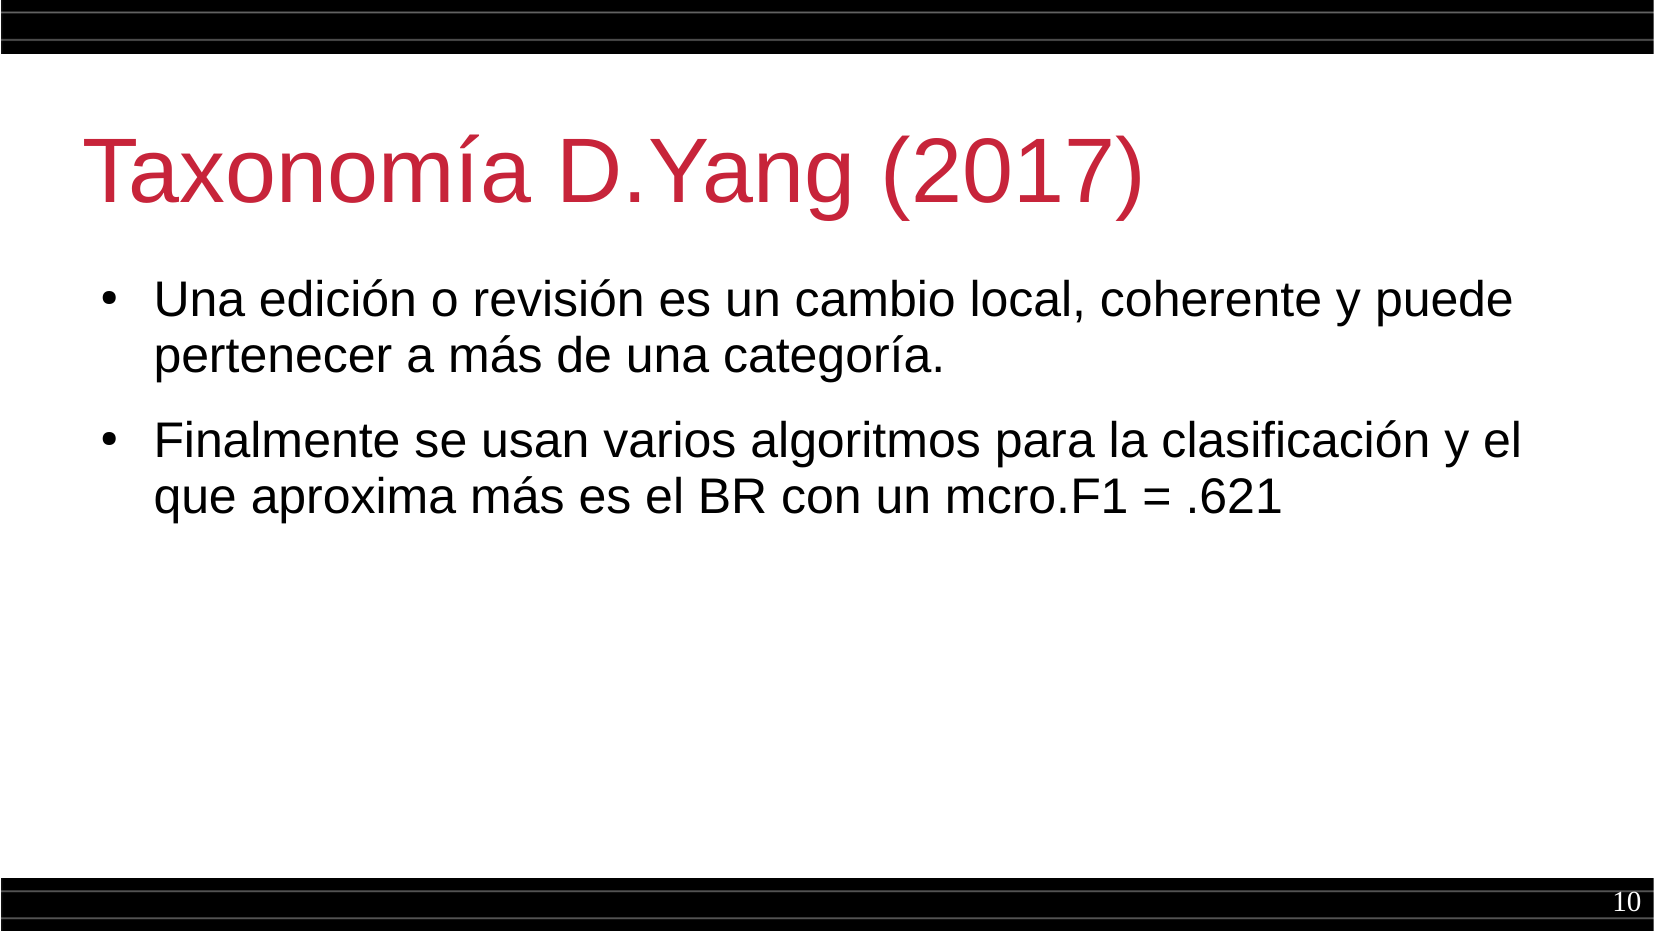

# Taxonomía D.Yang (2017)
Una edición o revisión es un cambio local, coherente y puede pertenecer a más de una categoría.
Finalmente se usan varios algoritmos para la clasificación y el que aproxima más es el BR con un mcro.F1 = .621